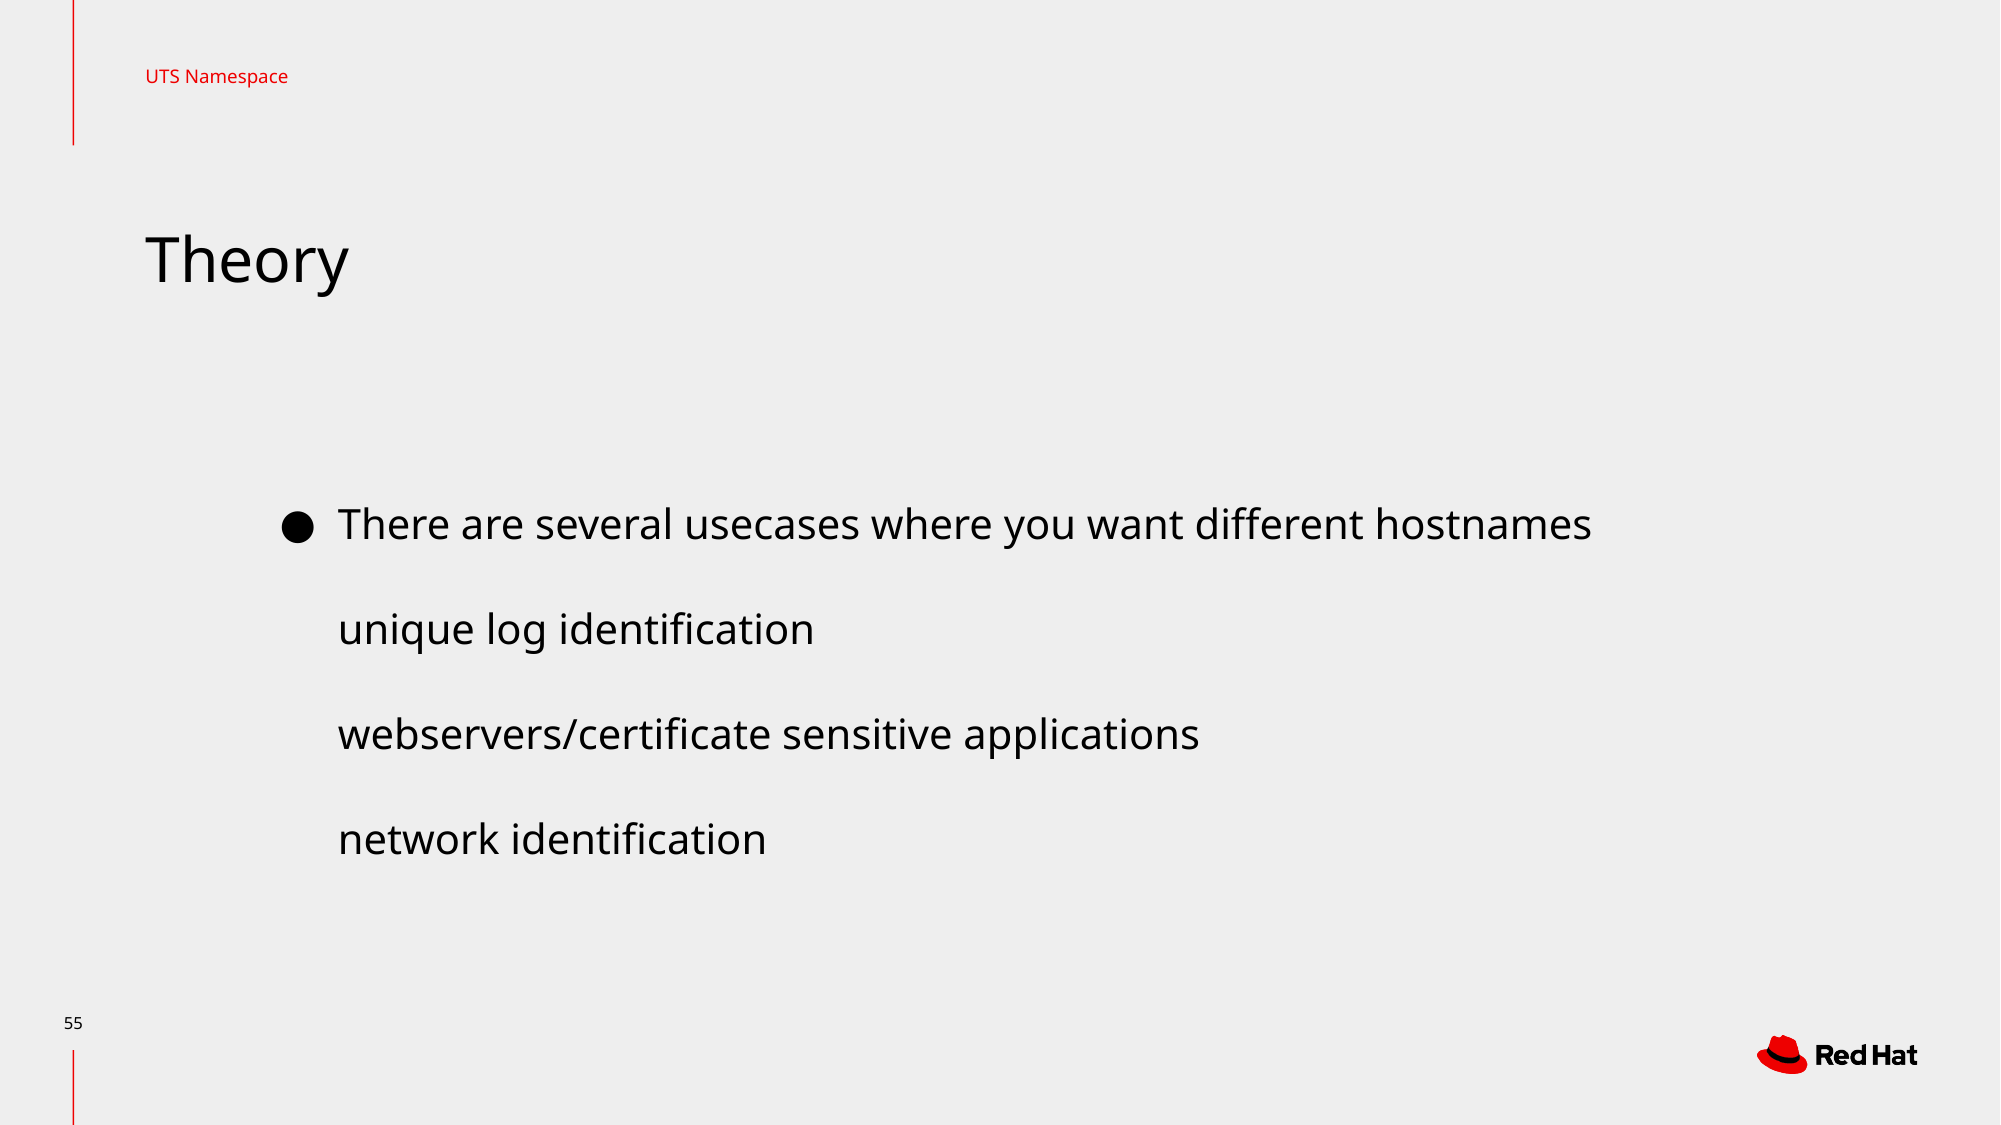

# UTS Namespace
Theory
There are several usecases where you want different hostnames
unique log identification
webservers/certificate sensitive applications
network identification